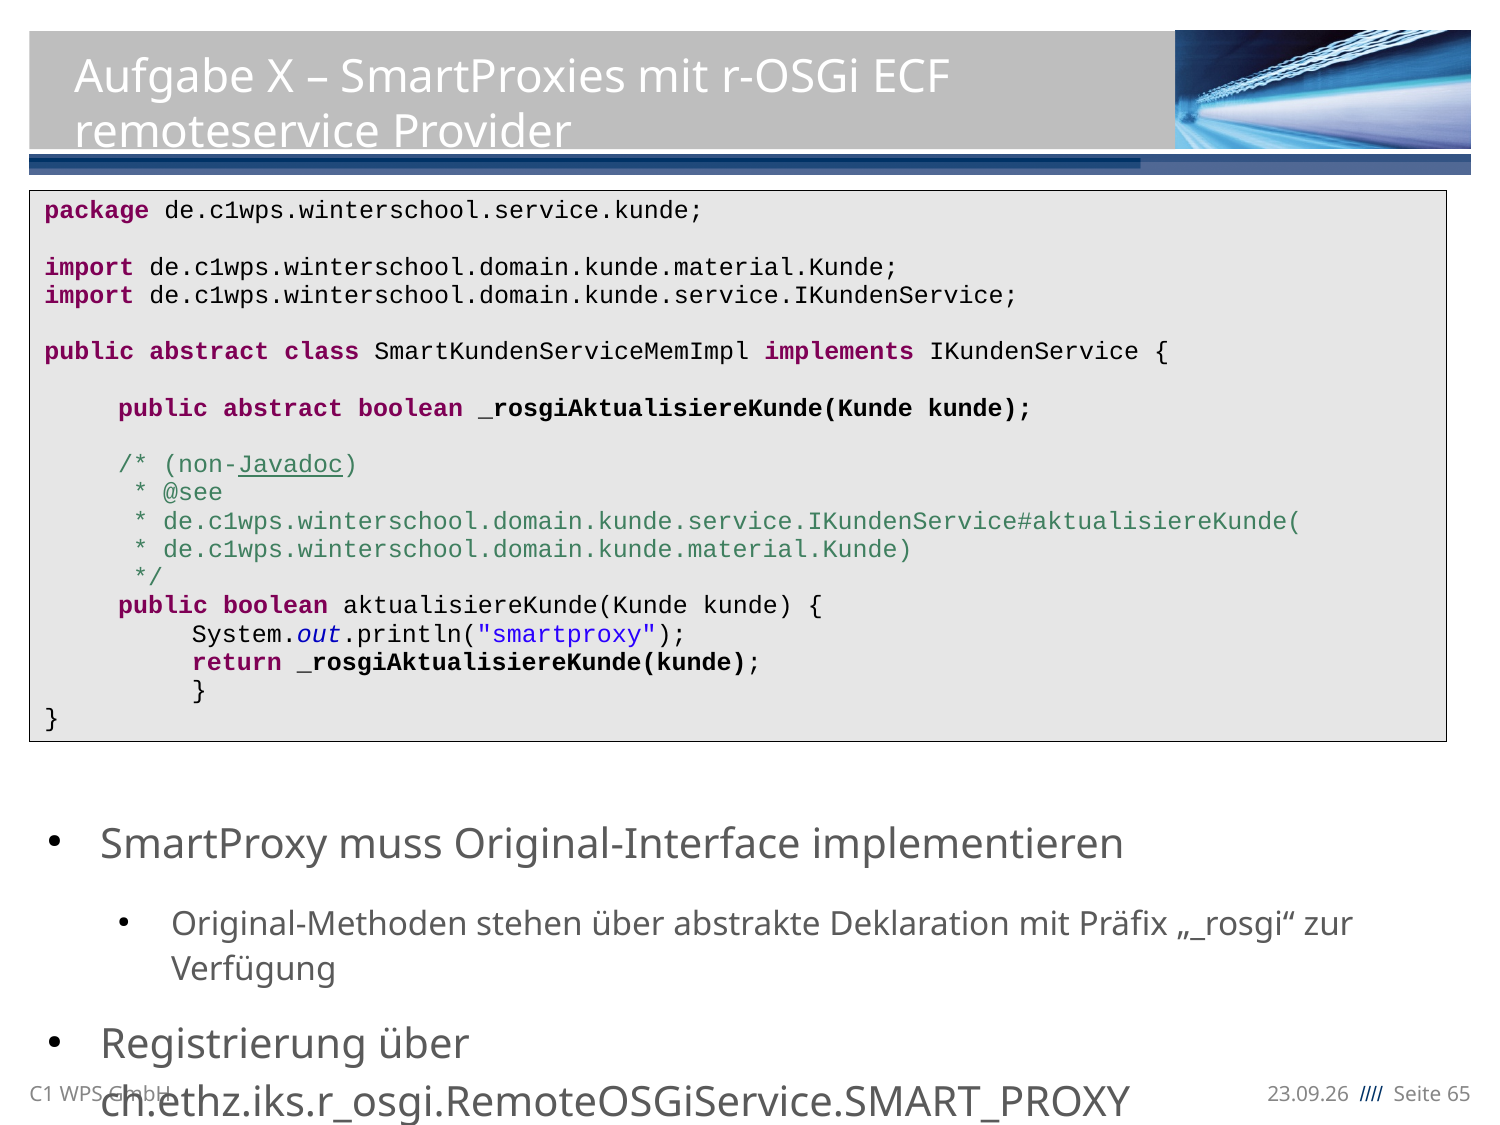

#
Aufgabe X – SmartProxies mit r-OSGi ECF remoteservice Provider
package de.c1wps.winterschool.service.kunde;
import de.c1wps.winterschool.domain.kunde.material.Kunde;
import de.c1wps.winterschool.domain.kunde.service.IKundenService;
public abstract class SmartKundenServiceMemImpl implements IKundenService {
	public abstract boolean _rosgiAktualisiereKunde(Kunde kunde);
	/* (non-Javadoc)
	 * @see
	 * de.c1wps.winterschool.domain.kunde.service.IKundenService#aktualisiereKunde(
 	 * de.c1wps.winterschool.domain.kunde.material.Kunde)
	 */
	public boolean aktualisiereKunde(Kunde kunde) {
		System.out.println("smartproxy");
		return _rosgiAktualisiereKunde(kunde);
		}
}
SmartProxy muss Original-Interface implementieren
Original-Methoden stehen über abstrakte Deklaration mit Präfix „_rosgi“ zur Verfügung
Registrierung über ch.ethz.iks.r_osgi.RemoteOSGiService.SMART_PROXY
Abhängigkeit auf r-OSGi